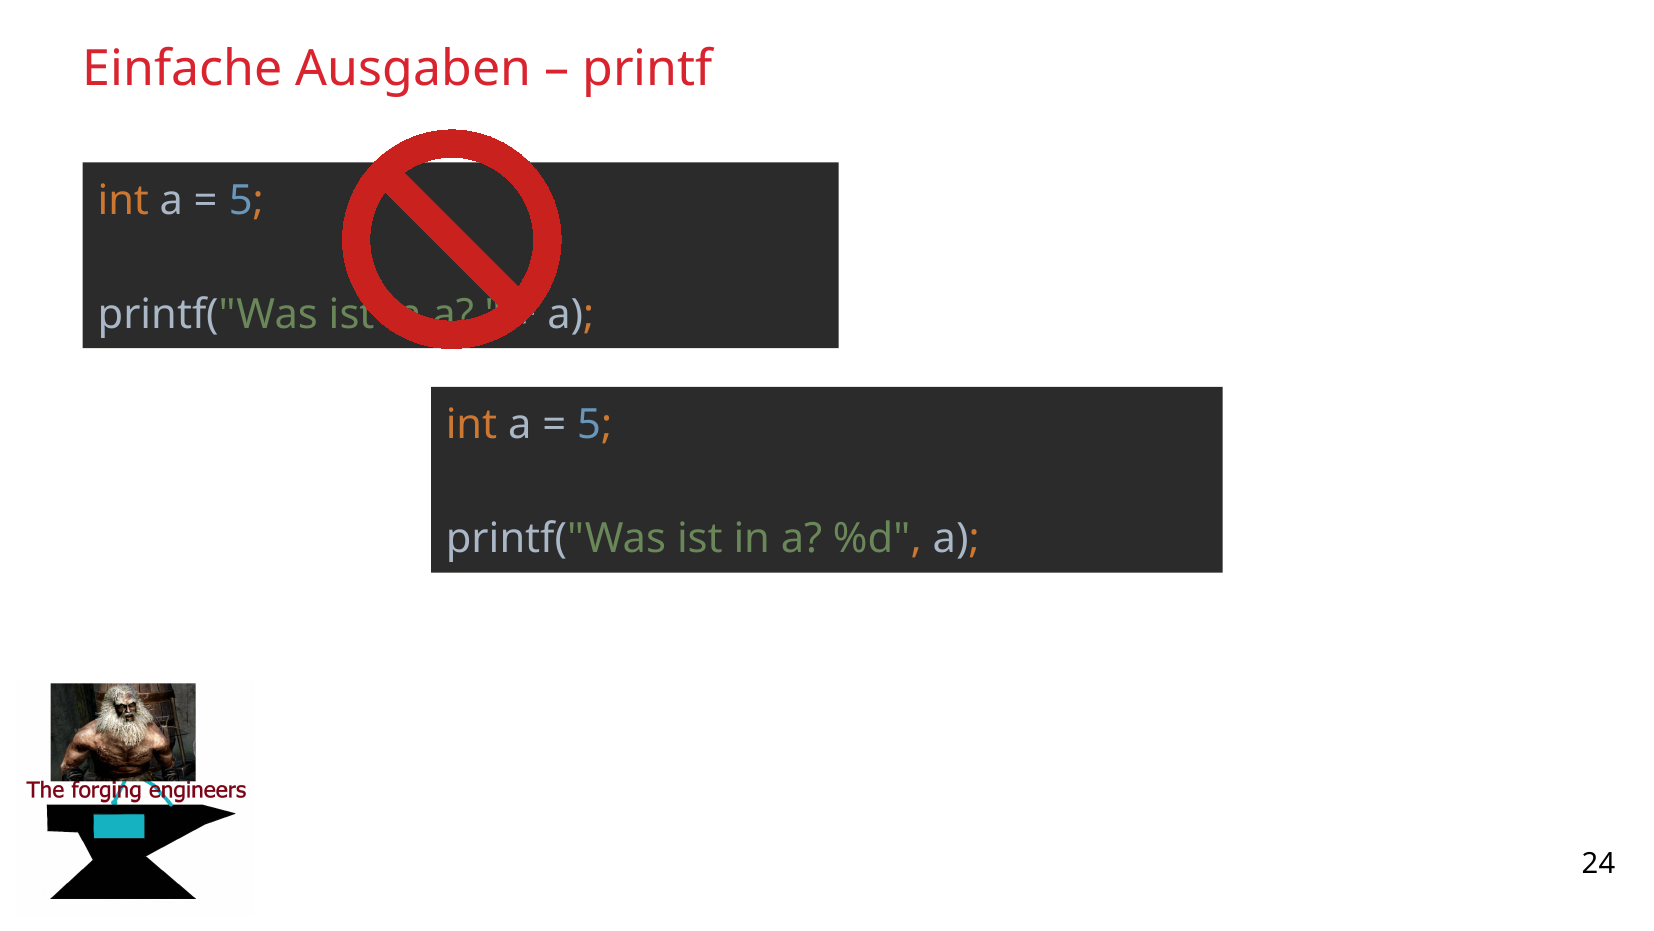

# Einfache Ausgaben – printf
int a = 5;
printf("Was ist in a? " + a);
int a = 5;
printf("Was ist in a? %d", a);